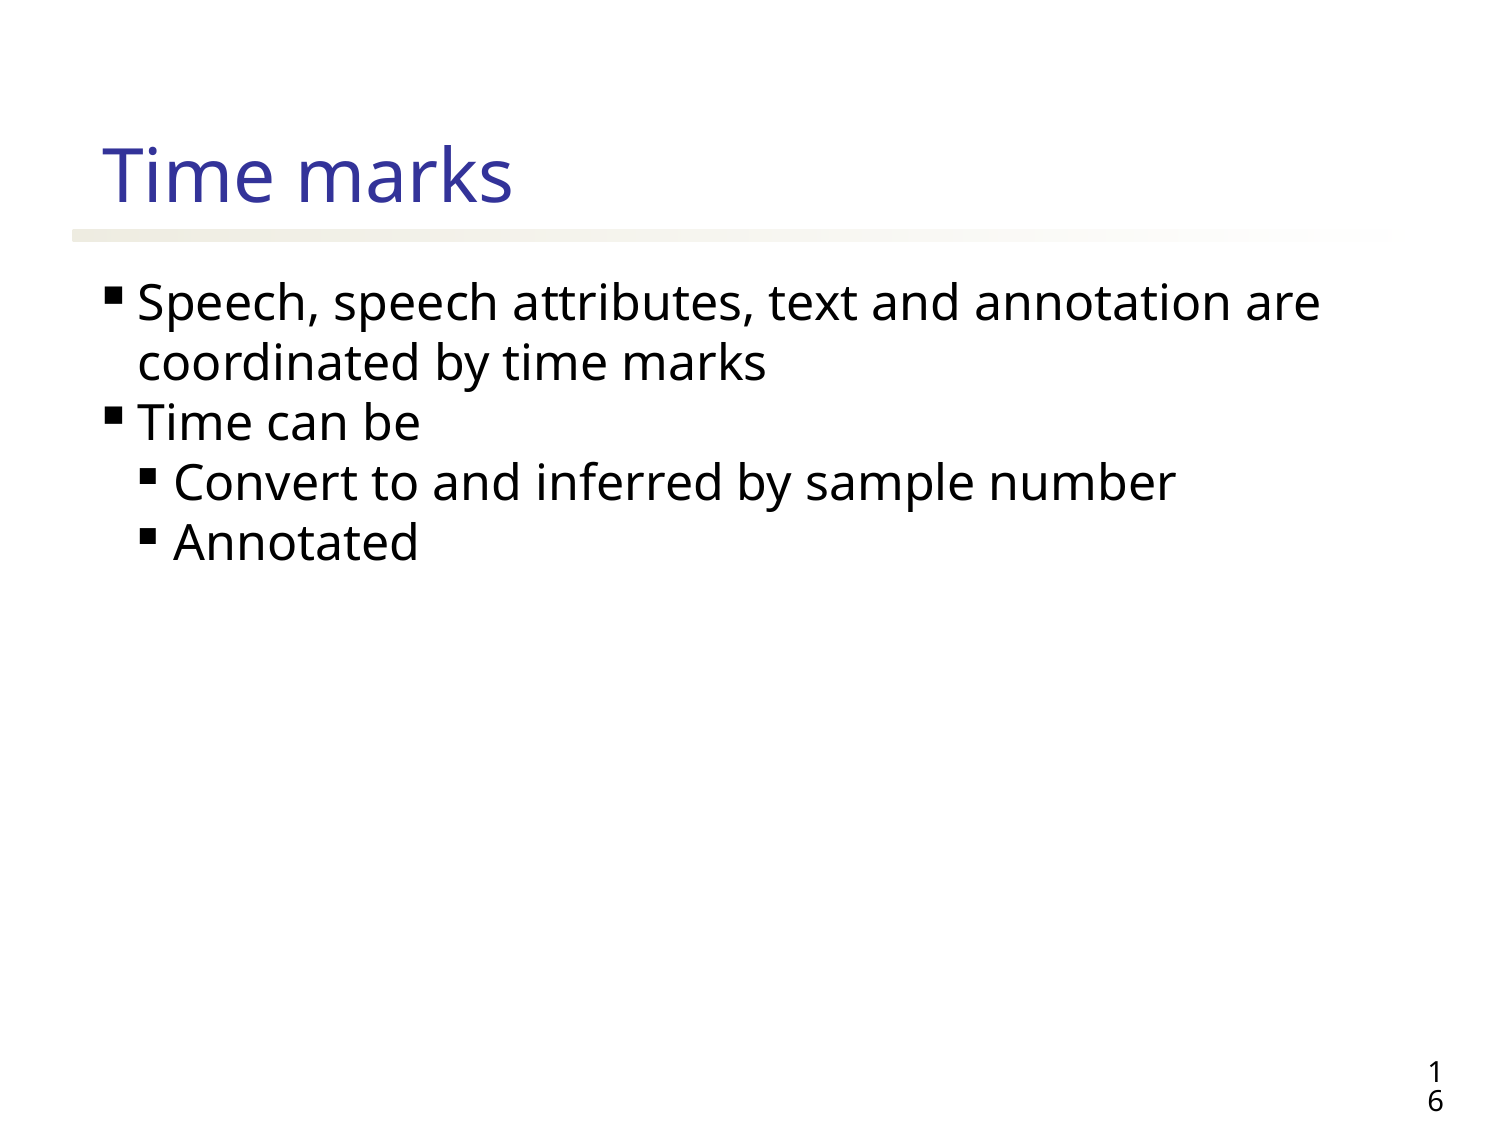

Time marks
Speech, speech attributes, text and annotation are coordinated by time marks
Time can be
Convert to and inferred by sample number
Annotated